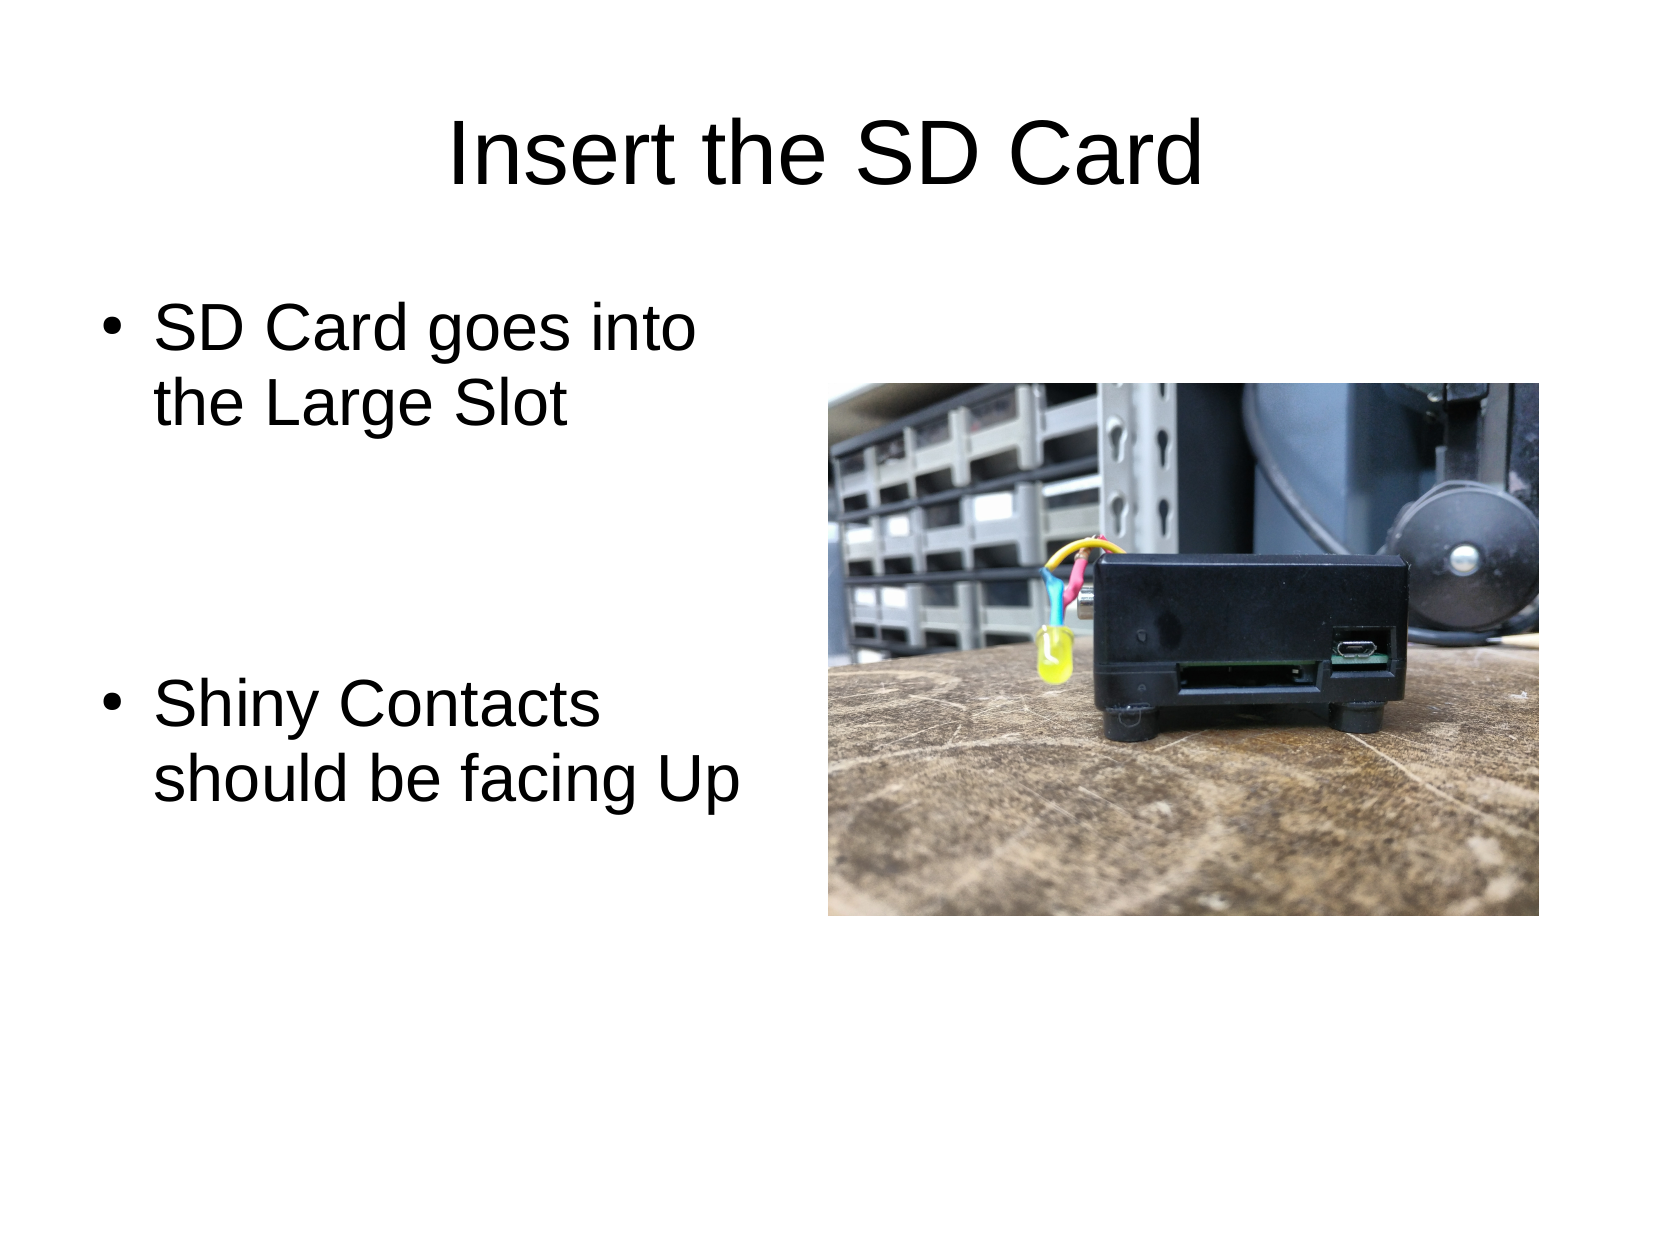

# Insert the SD Card
SD Card goes into the Large Slot
Shiny Contacts should be facing Up